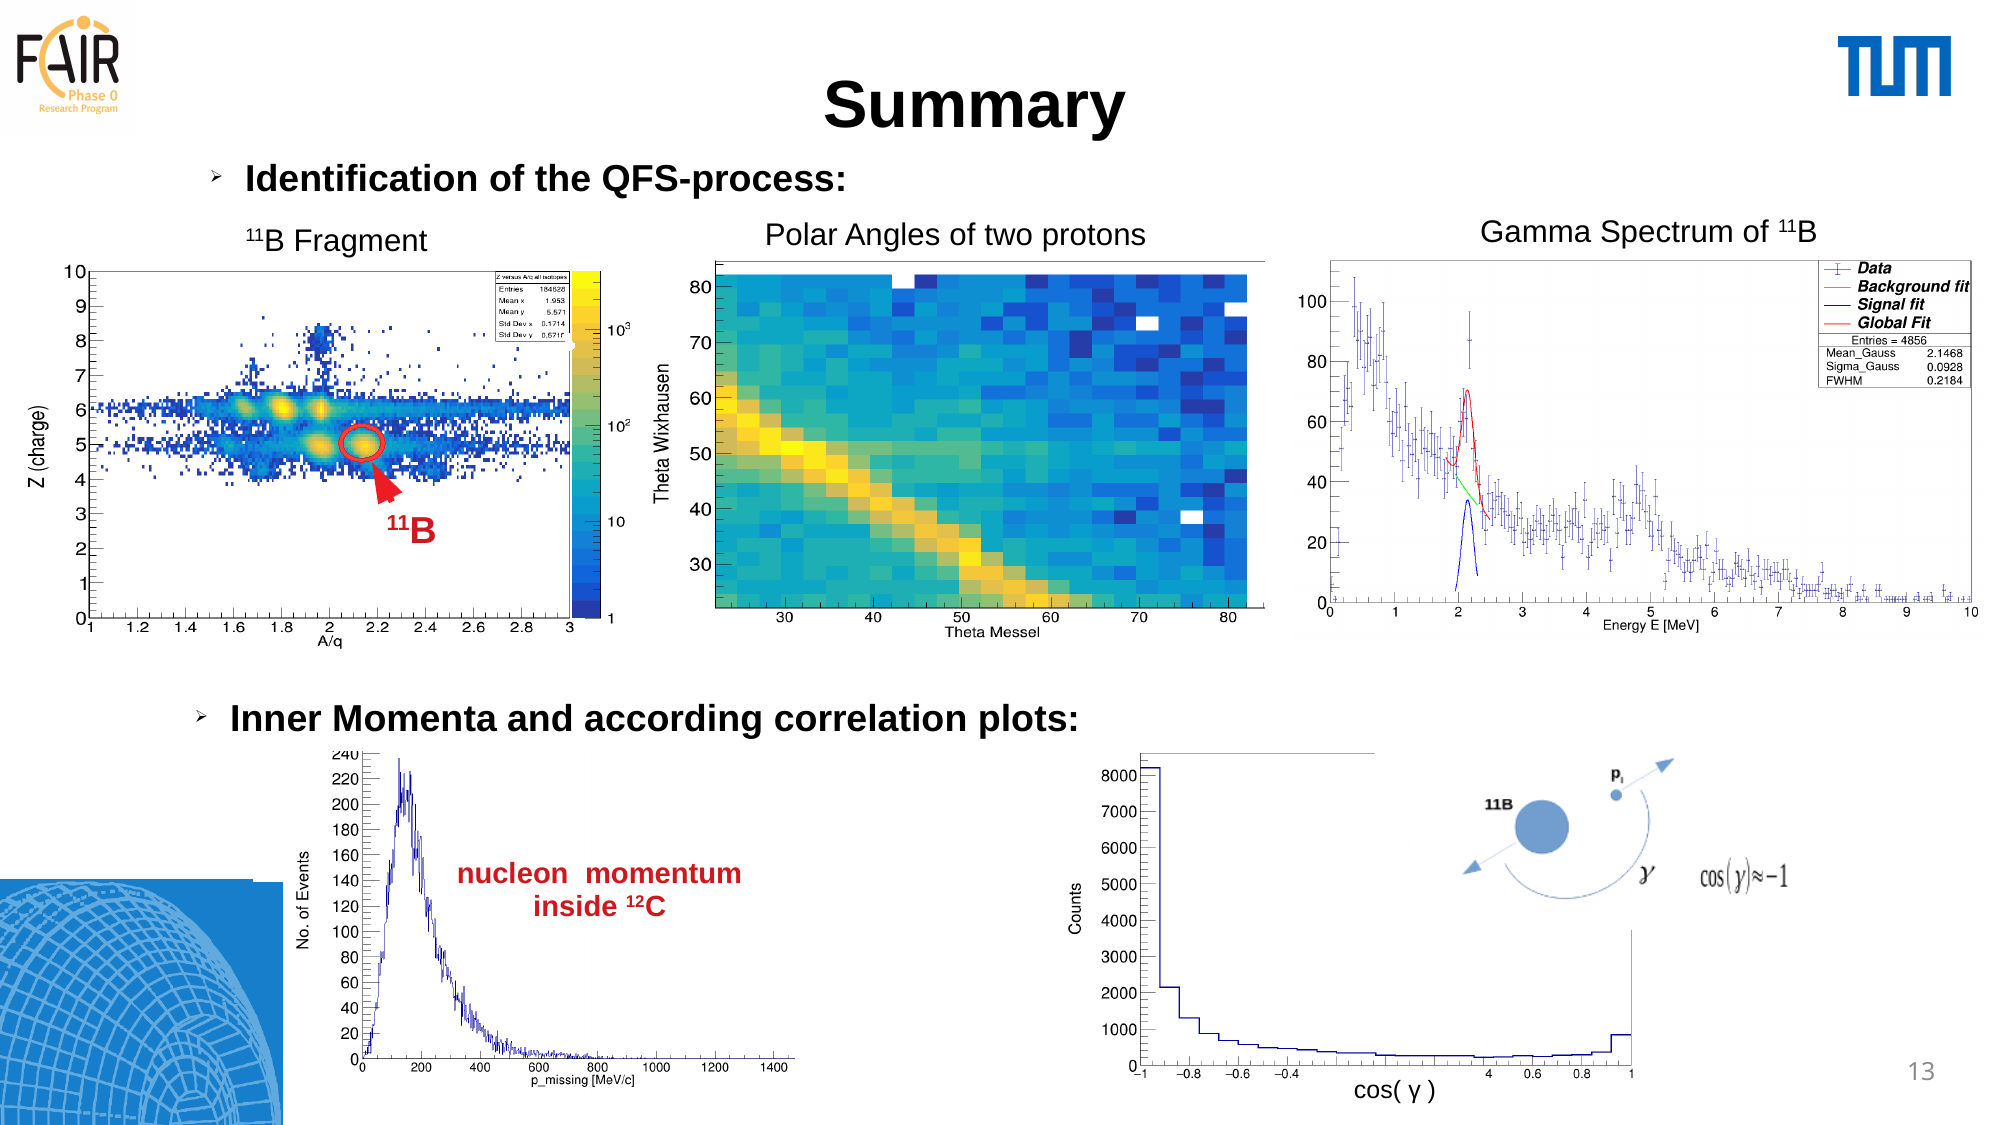

Summary
Identification of the QFS-process:
Gamma Spectrum of 11B
Polar Angles of two protons
11B Fragment
11B
Inner Momenta and according correlation plots:
nucleon momentum
inside 12C
Tobias Jenegger
cos( γ )